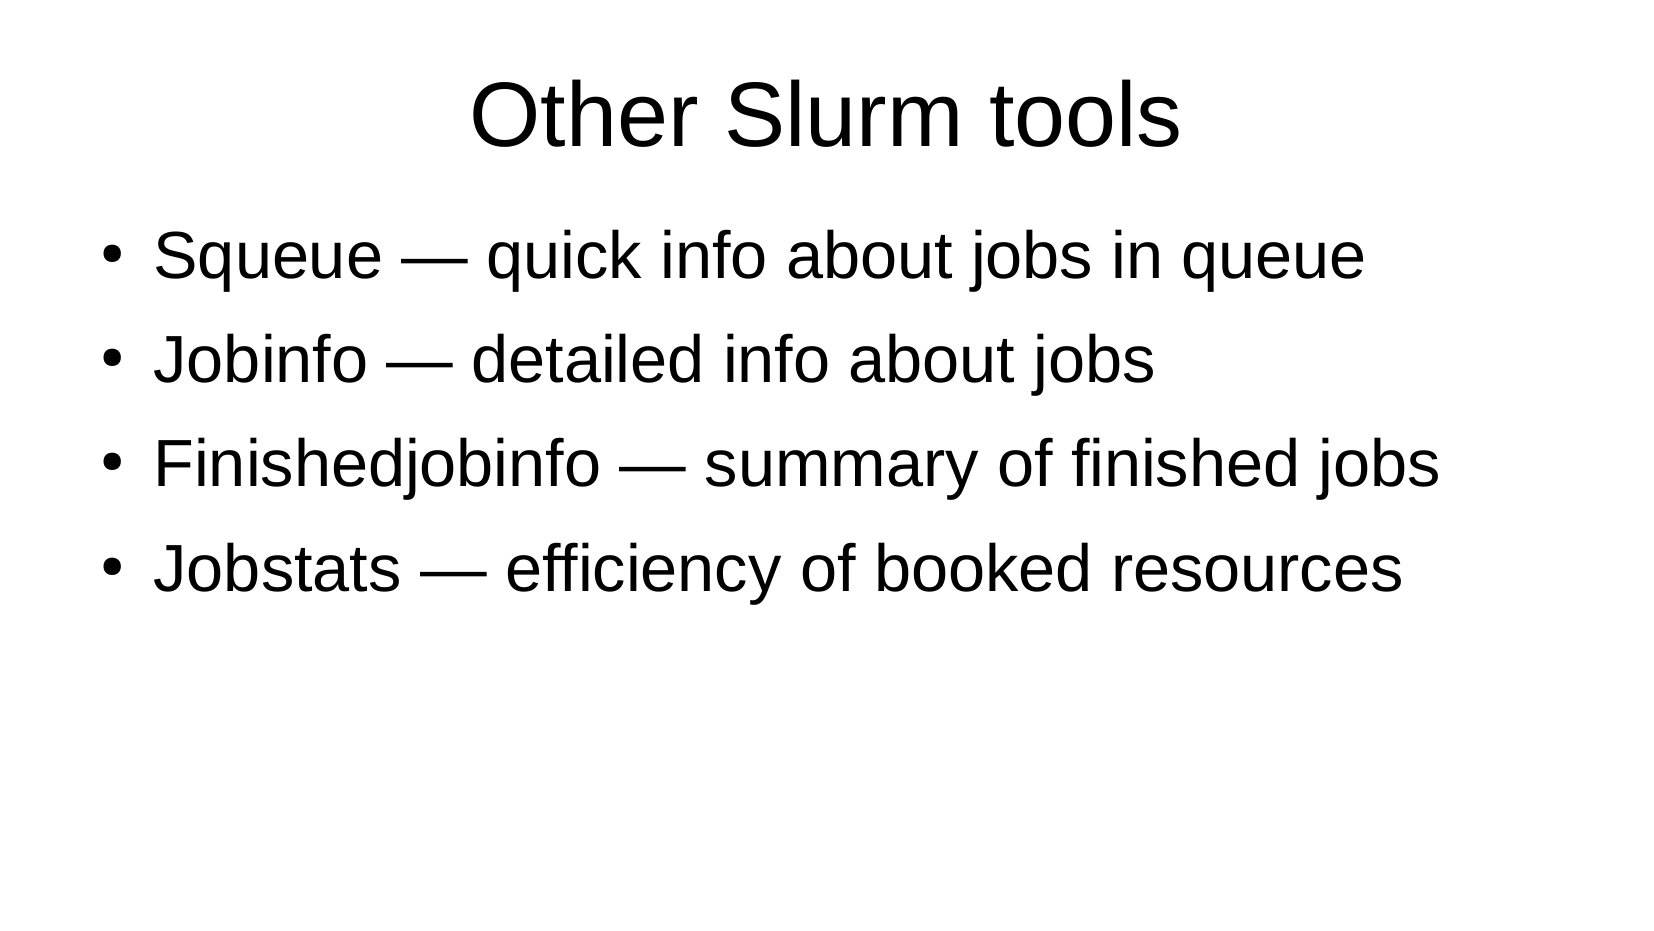

# Other Slurm tools
Squeue — quick info about jobs in queue
Jobinfo — detailed info about jobs
Finishedjobinfo — summary of finished jobs
Jobstats — efficiency of booked resources